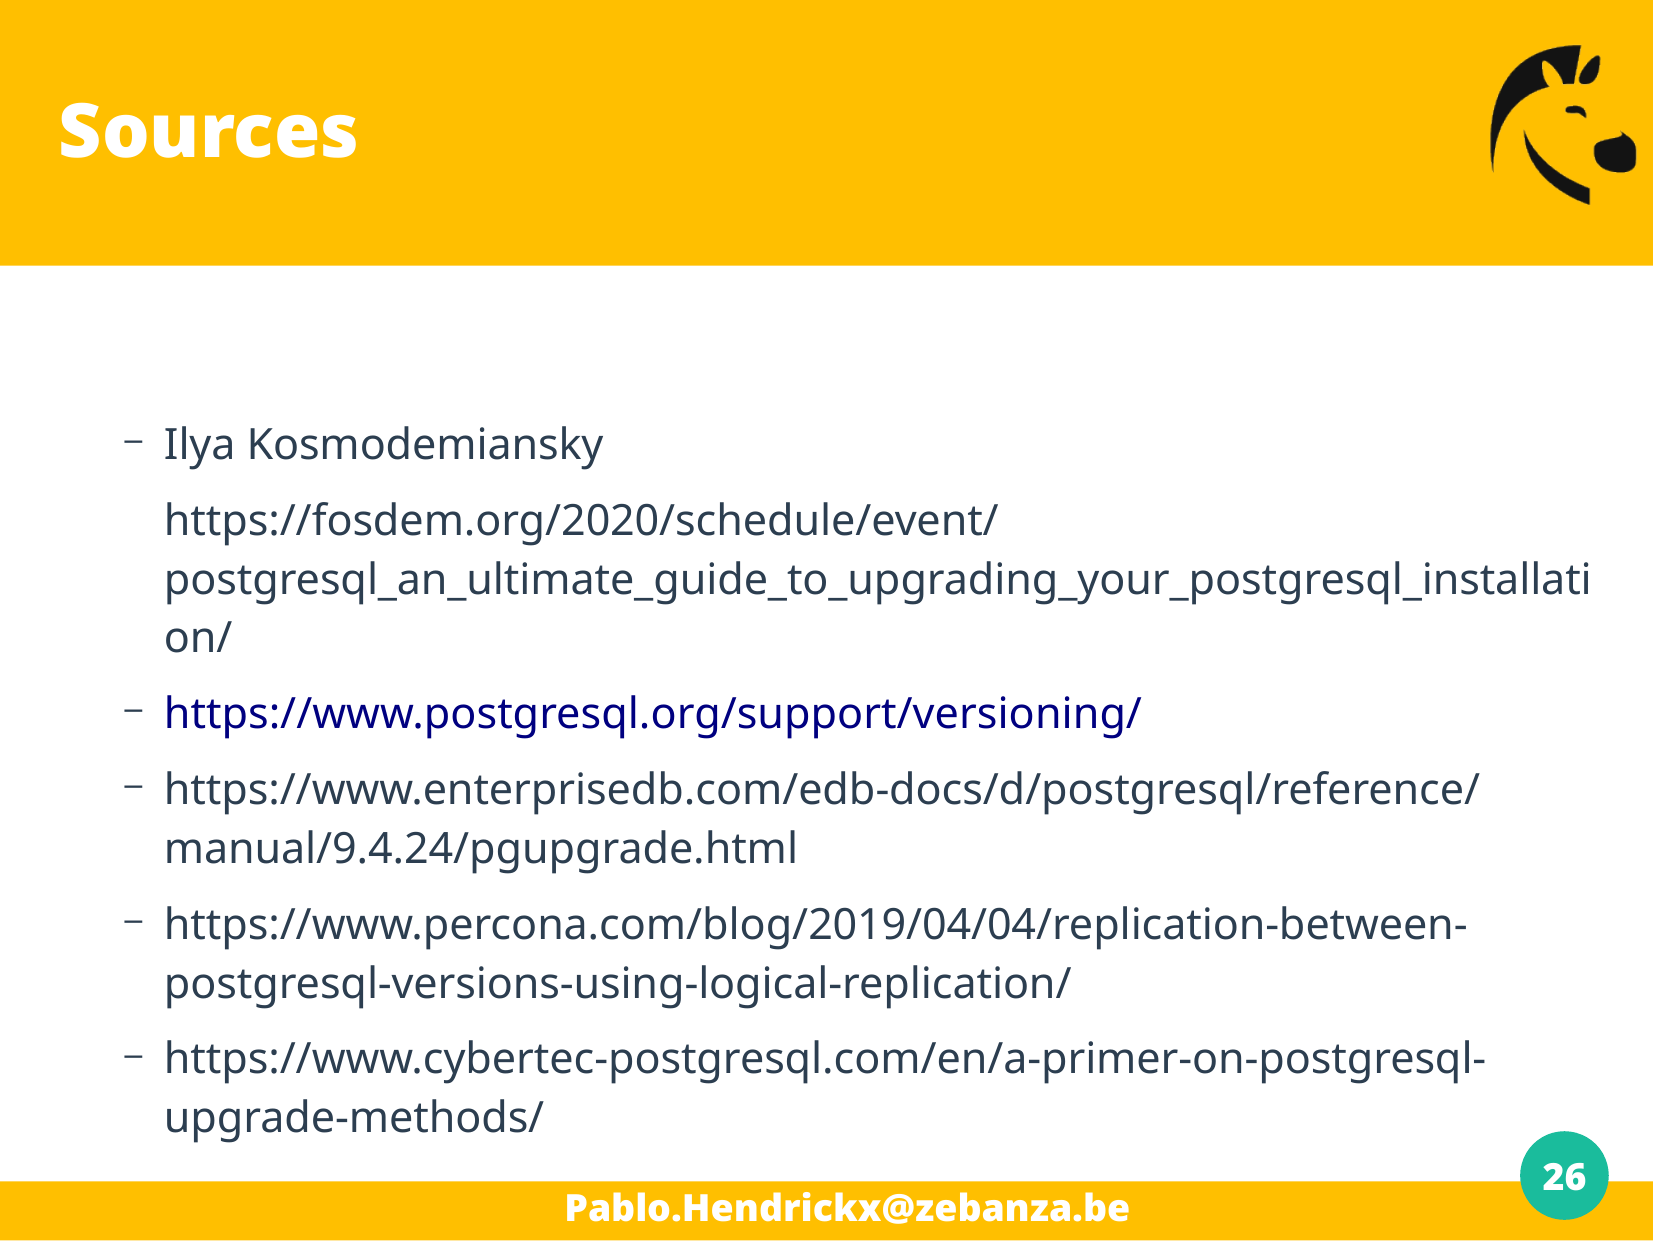

# Sources
Ilya Kosmodemiansky
https://fosdem.org/2020/schedule/event/postgresql_an_ultimate_guide_to_upgrading_your_postgresql_installation/
https://www.postgresql.org/support/versioning/
https://www.enterprisedb.com/edb-docs/d/postgresql/reference/manual/9.4.24/pgupgrade.html
https://www.percona.com/blog/2019/04/04/replication-between-postgresql-versions-using-logical-replication/
https://www.cybertec-postgresql.com/en/a-primer-on-postgresql-upgrade-methods/
26
Pablo.Hendrickx@zebanza.be